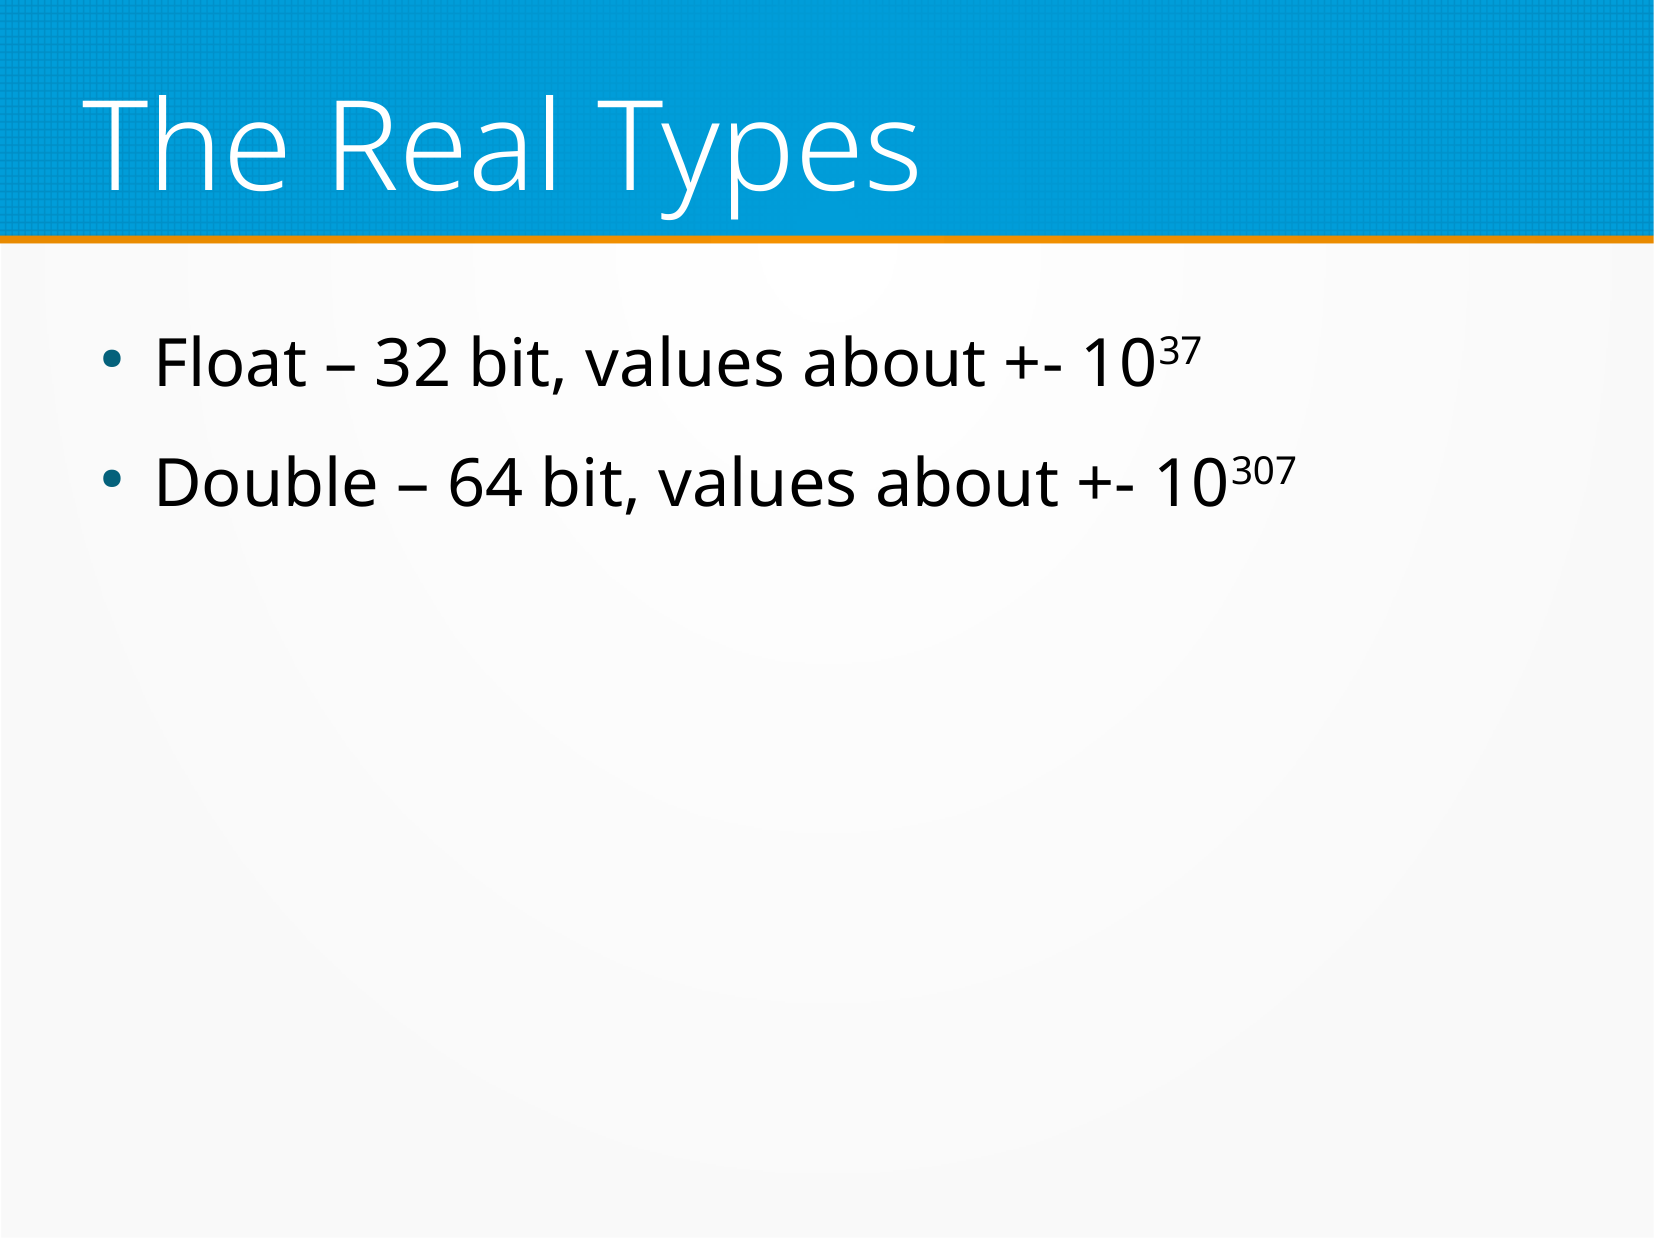

# The Real Types
Float – 32 bit, values about +- 1037
Double – 64 bit, values about +- 10307